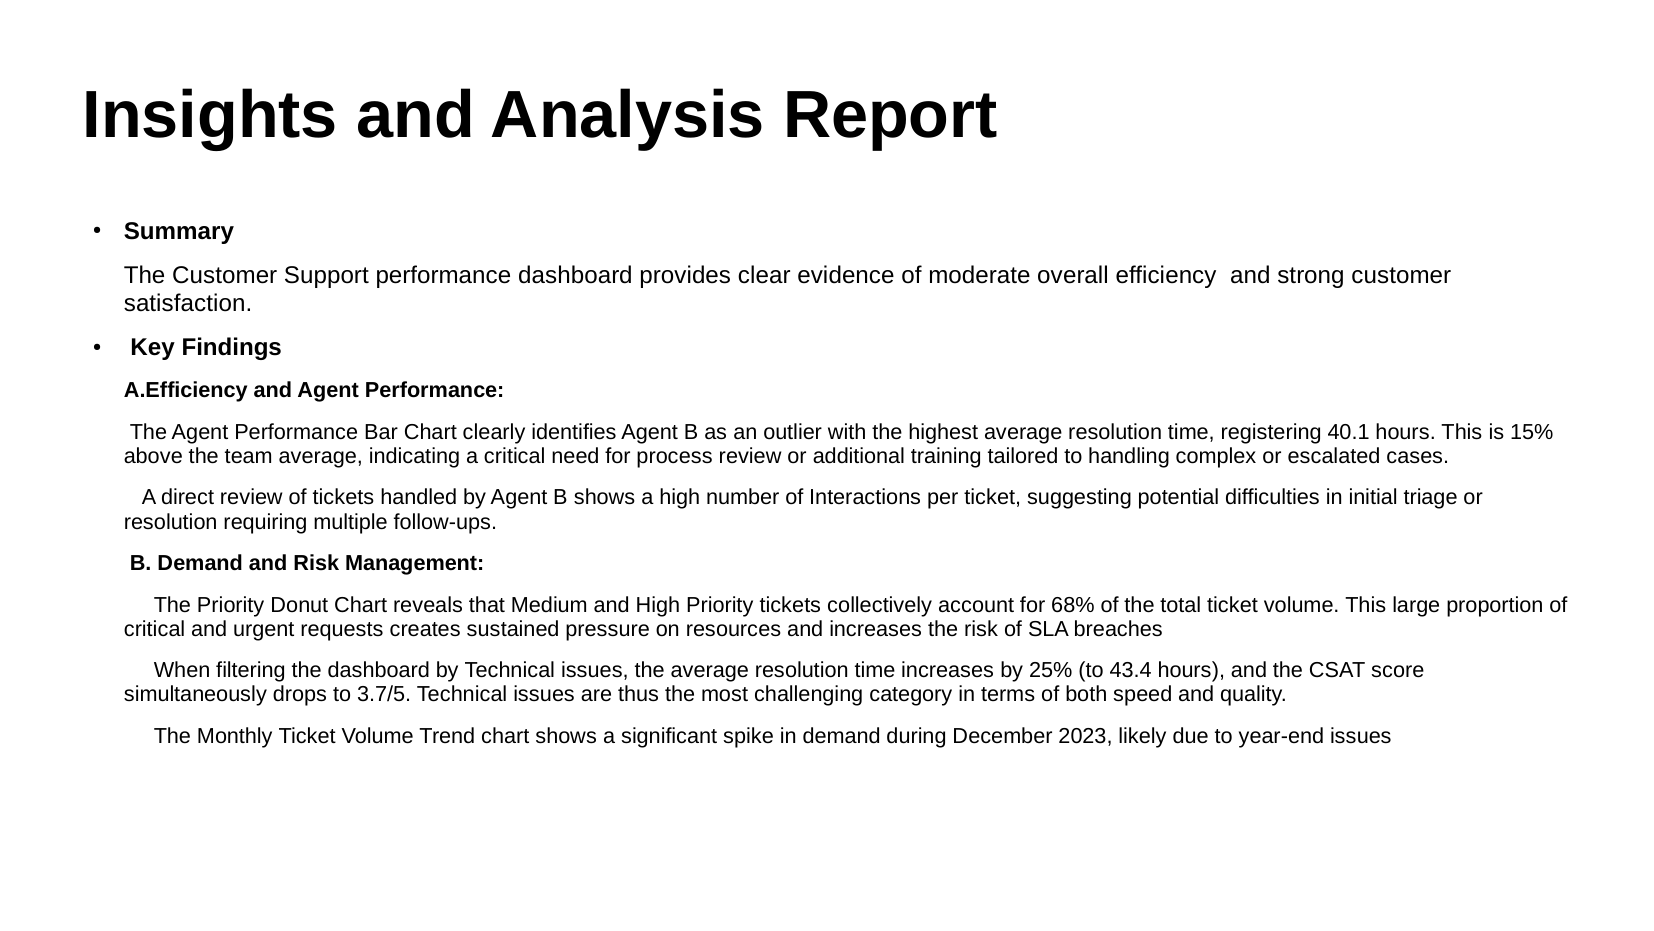

# Insights and Analysis Report
Summary
The Customer Support performance dashboard provides clear evidence of moderate overall efficiency and strong customer satisfaction.
 Key Findings
A.Efficiency and Agent Performance:
 The Agent Performance Bar Chart clearly identifies Agent B as an outlier with the highest average resolution time, registering 40.1 hours. This is 15% above the team average, indicating a critical need for process review or additional training tailored to handling complex or escalated cases.
 A direct review of tickets handled by Agent B shows a high number of Interactions per ticket, suggesting potential difficulties in initial triage or resolution requiring multiple follow-ups.
 B. Demand and Risk Management:
 The Priority Donut Chart reveals that Medium and High Priority tickets collectively account for 68% of the total ticket volume. This large proportion of critical and urgent requests creates sustained pressure on resources and increases the risk of SLA breaches
 When filtering the dashboard by Technical issues, the average resolution time increases by 25% (to 43.4 hours), and the CSAT score simultaneously drops to 3.7/5. Technical issues are thus the most challenging category in terms of both speed and quality.
 The Monthly Ticket Volume Trend chart shows a significant spike in demand during December 2023, likely due to year-end issues